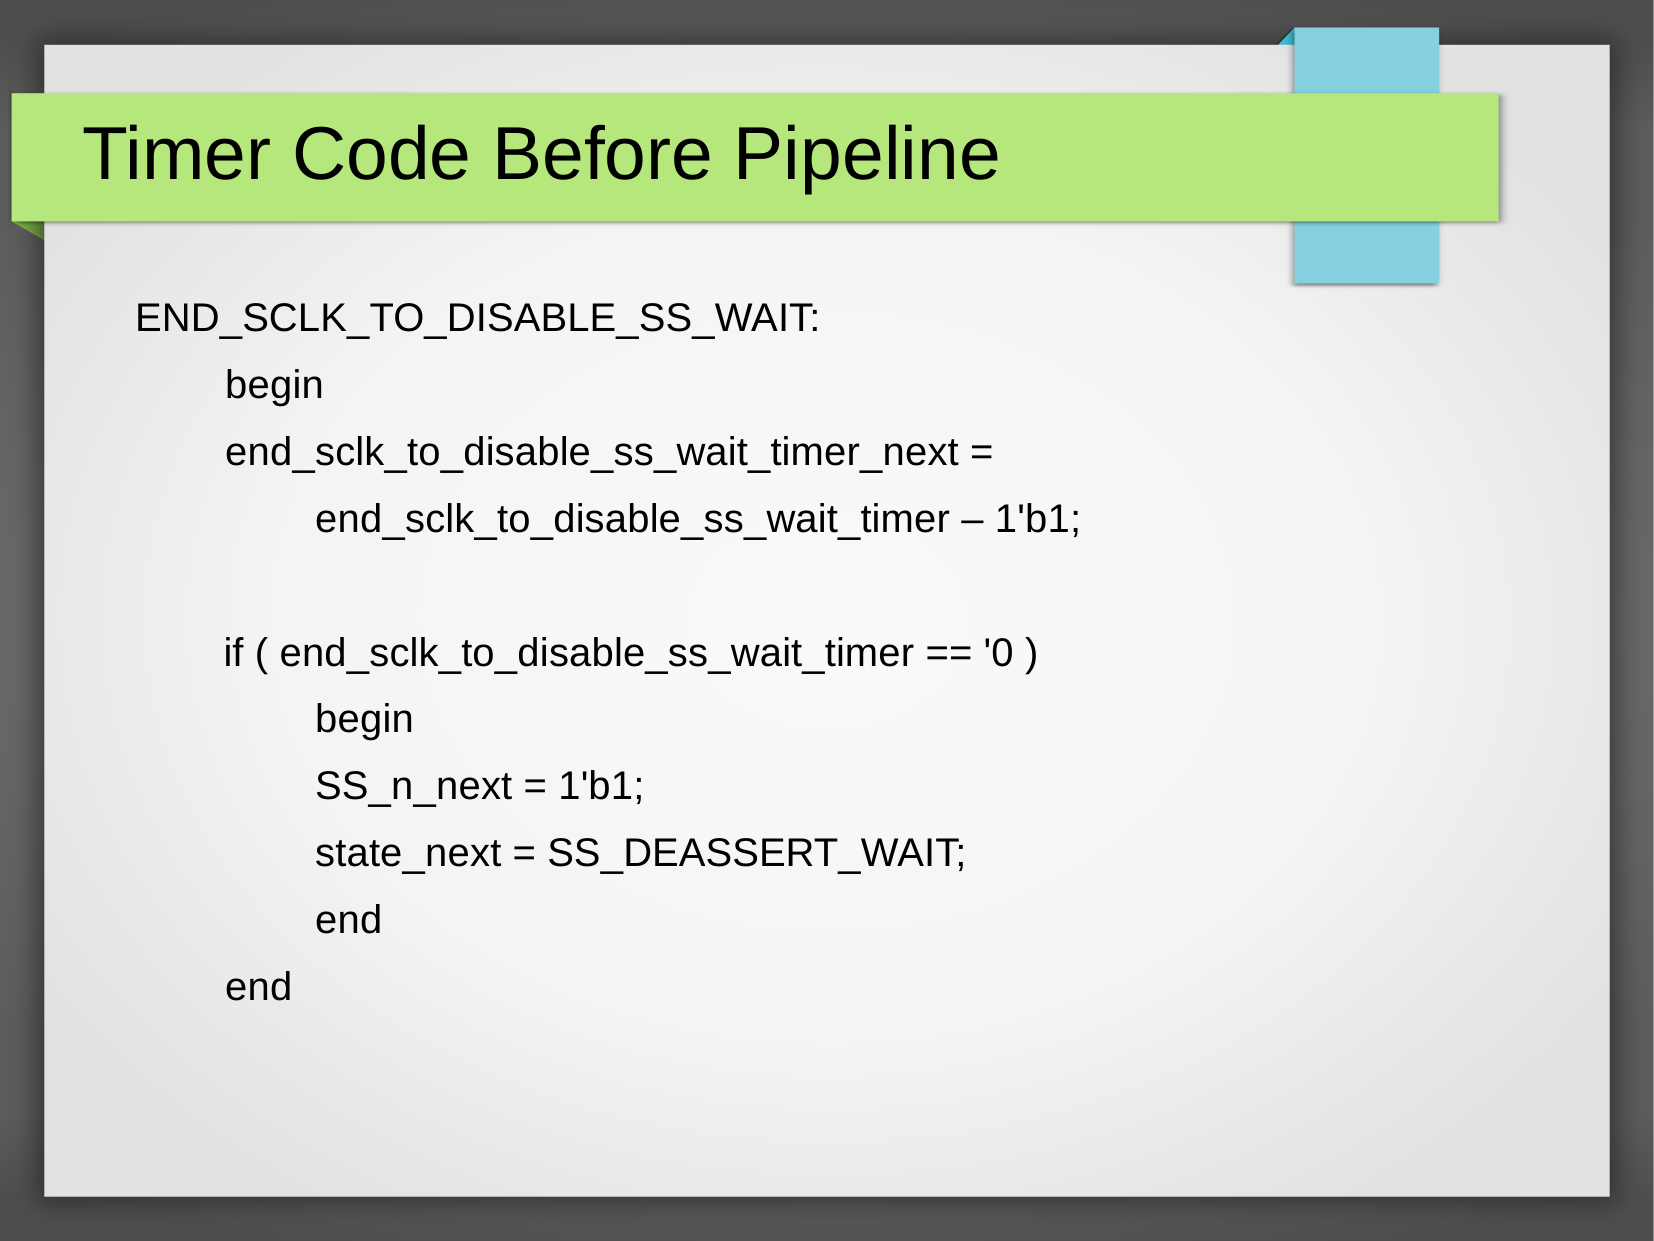

# Timer Code Before Pipeline
END_SCLK_TO_DISABLE_SS_WAIT:
 begin
 end_sclk_to_disable_ss_wait_timer_next =
 end_sclk_to_disable_ss_wait_timer – 1'b1;
 	 if ( end_sclk_to_disable_ss_wait_timer == '0 )
 begin
 SS_n_next = 1'b1;
 state_next = SS_DEASSERT_WAIT;
 end
 end